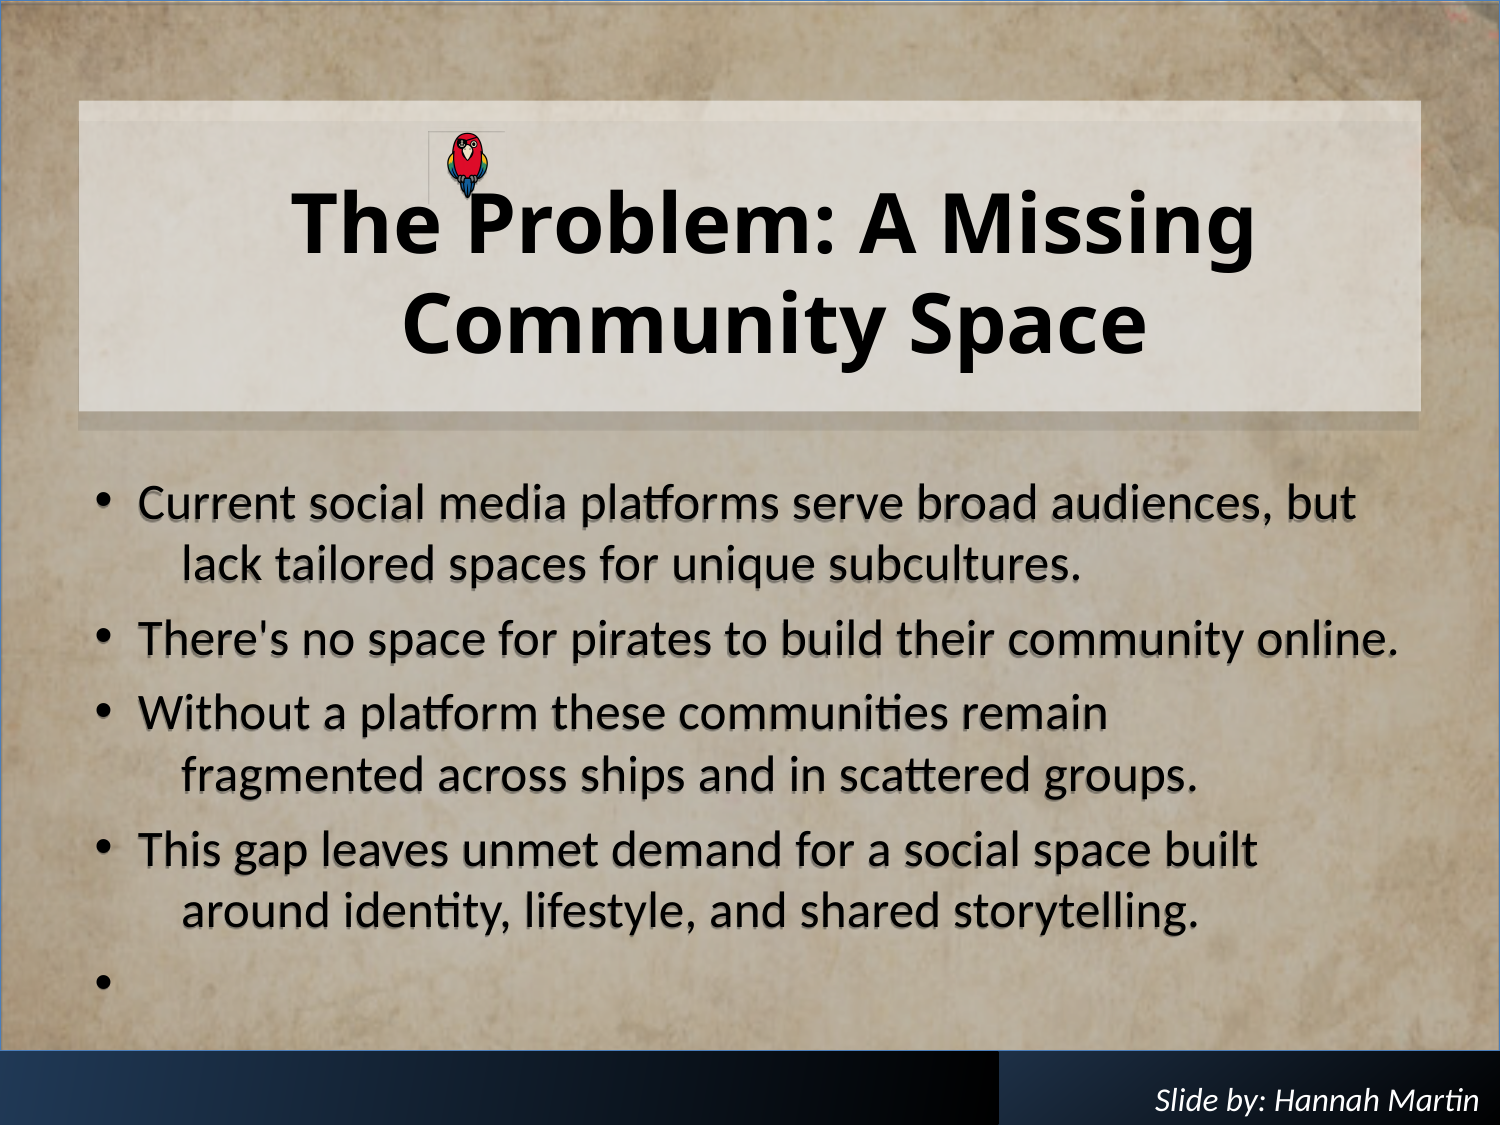

The Problem: A Missing Community Space
# Current social media platforms serve broad audiences, but lack tailored spaces for unique subcultures.
There's no space for pirates to build their community online.
Without a platform these communities remain fragmented across ships and in scattered groups.
This gap leaves unmet demand for a social space built around identity, lifestyle, and shared storytelling.
Slide by: Hannah Martin